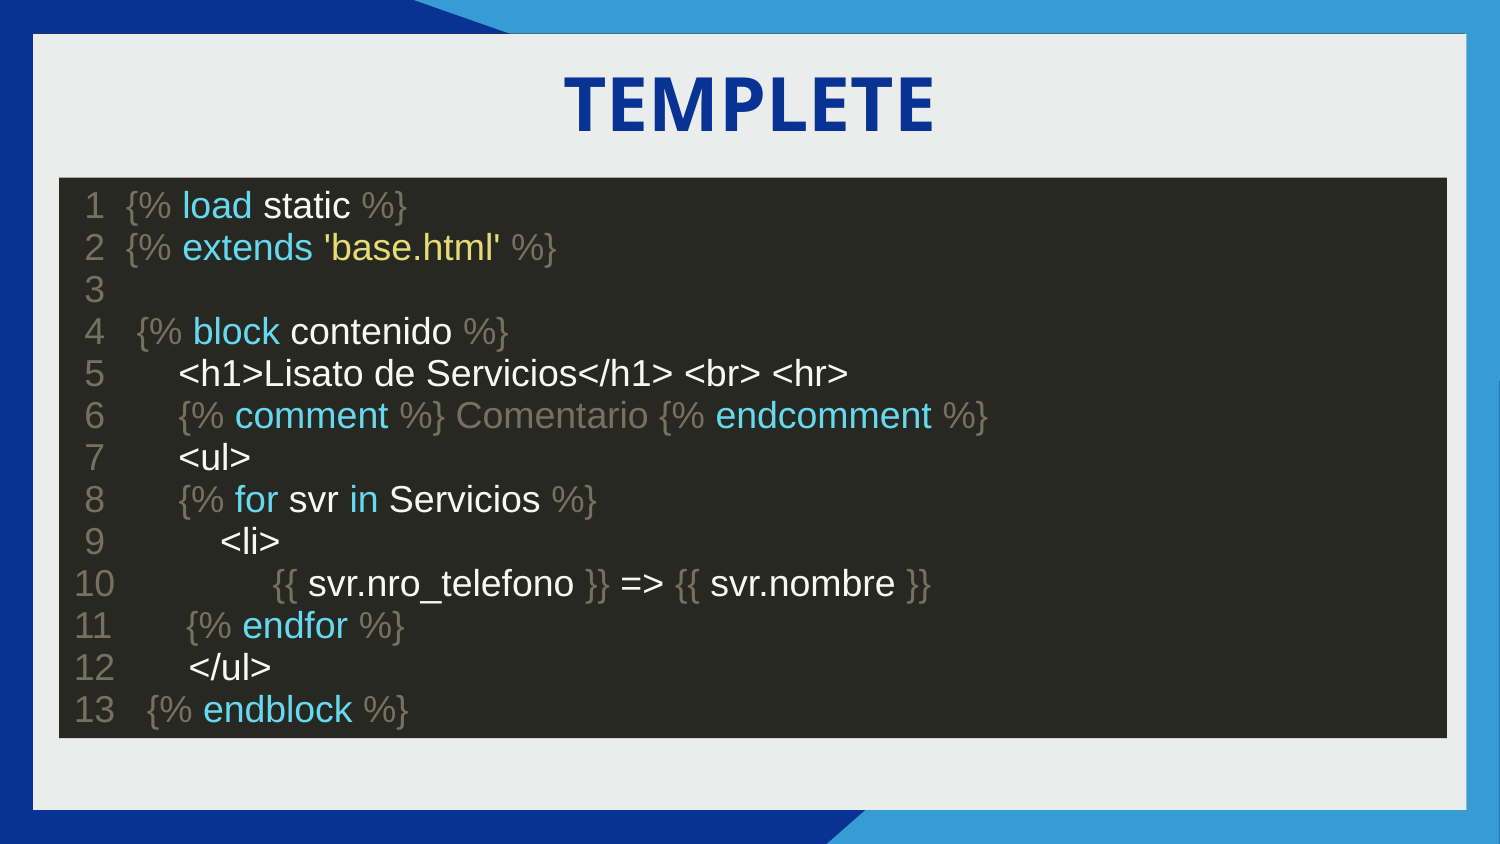

# TEMPLETE
 1 {% load static %}
 2 {% extends 'base.html' %}
 3
 4 {% block contenido %}
 5 <h1>Lisato de Servicios</h1> <br> <hr>
 6 {% comment %} Comentario {% endcomment %}
 7 <ul>
 8 {% for svr in Servicios %}
 9 <li>
10 {{ svr.nro_telefono }} => {{ svr.nombre }}
11 {% endfor %}
12 </ul>
13 {% endblock %}